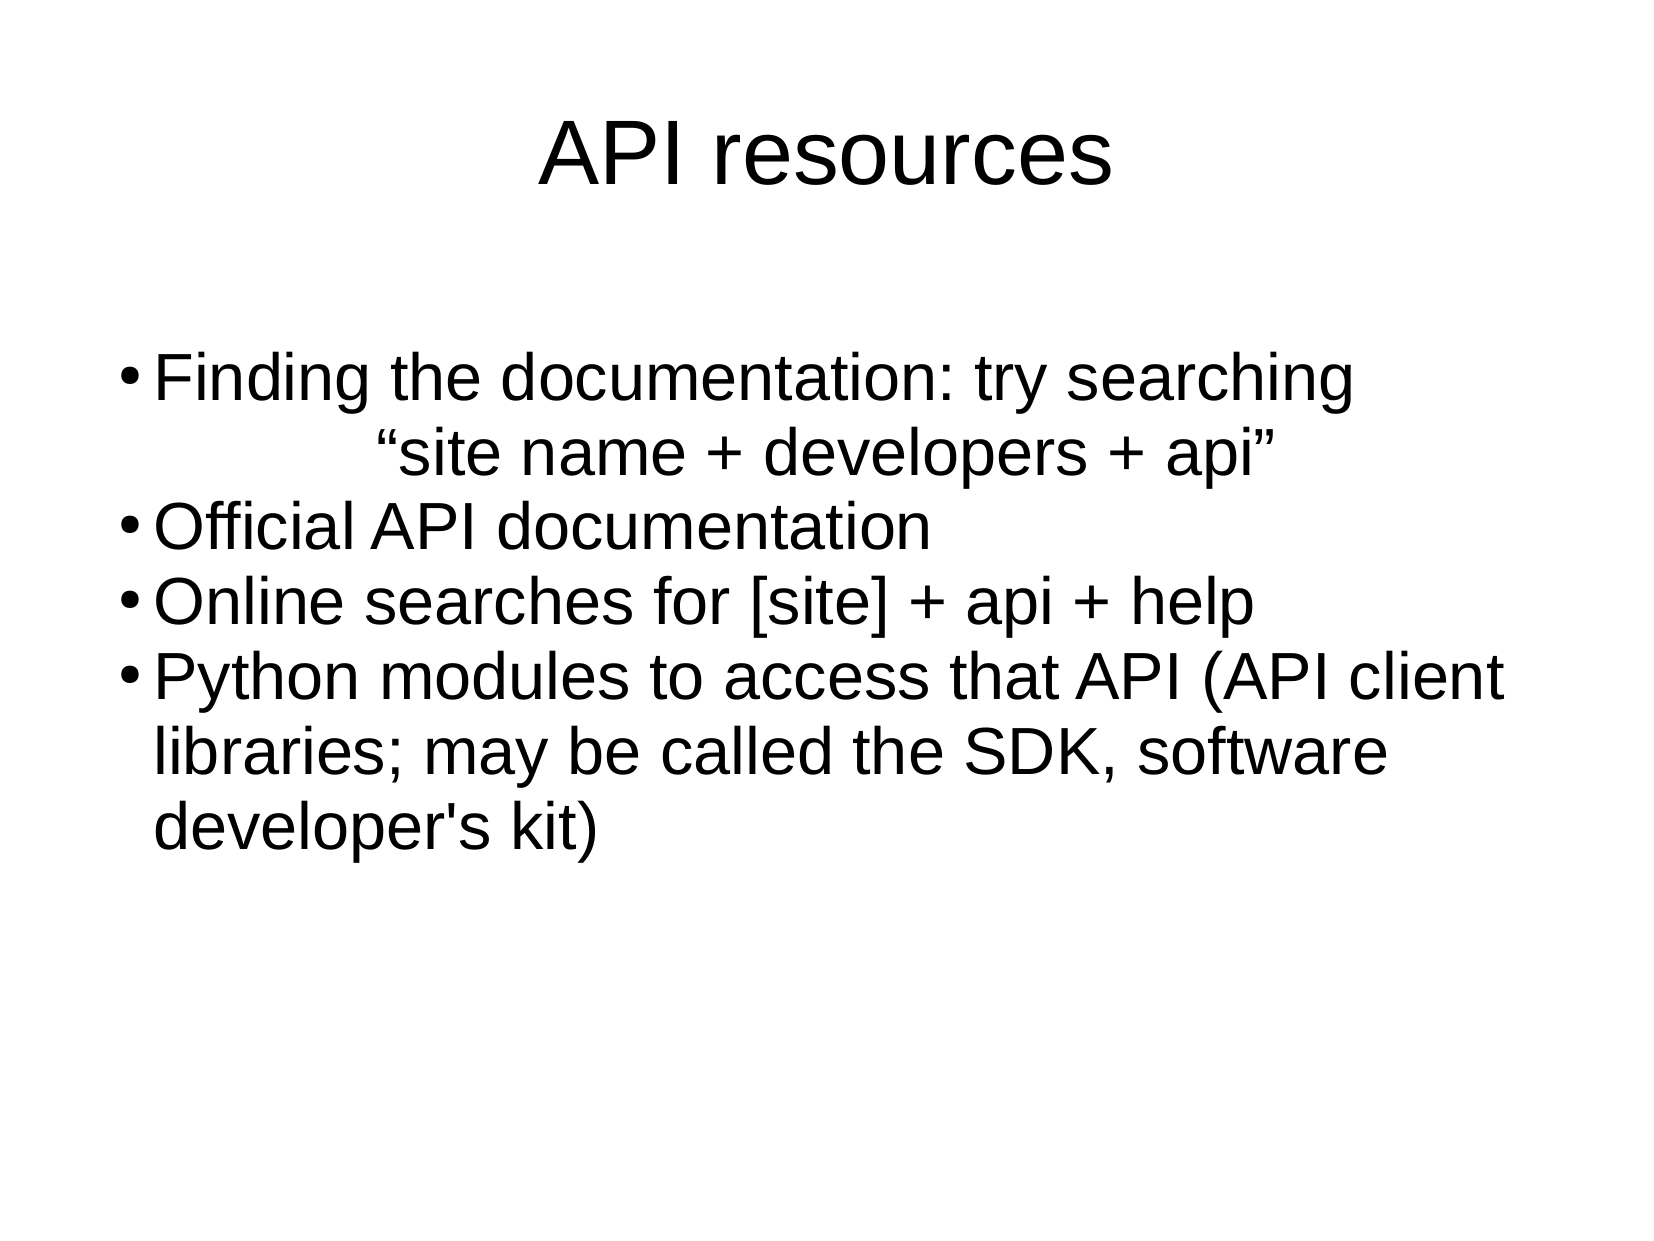

API resources
# Finding the documentation: try searching
“site name + developers + api”
Official API documentation
Online searches for [site] + api + help
Python modules to access that API (API client libraries; may be called the SDK, software developer's kit)